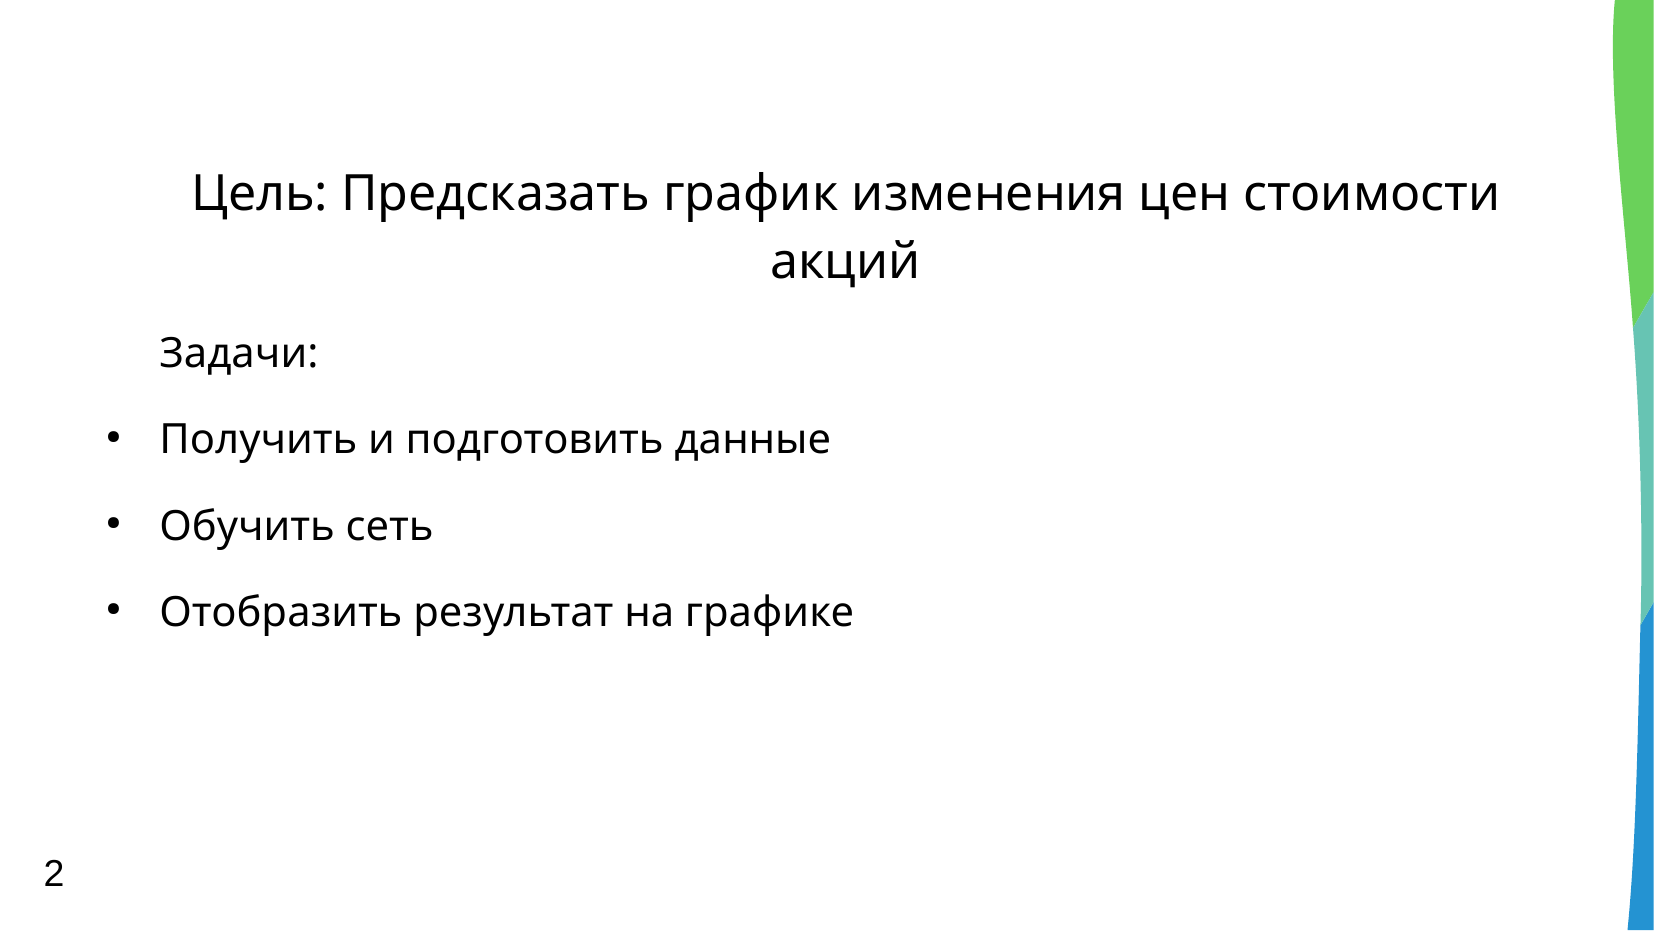

# Цель: Предсказать график изменения цен стоимости акций
Задачи:
Получить и подготовить данные
Обучить сеть
Отобразить результат на графике